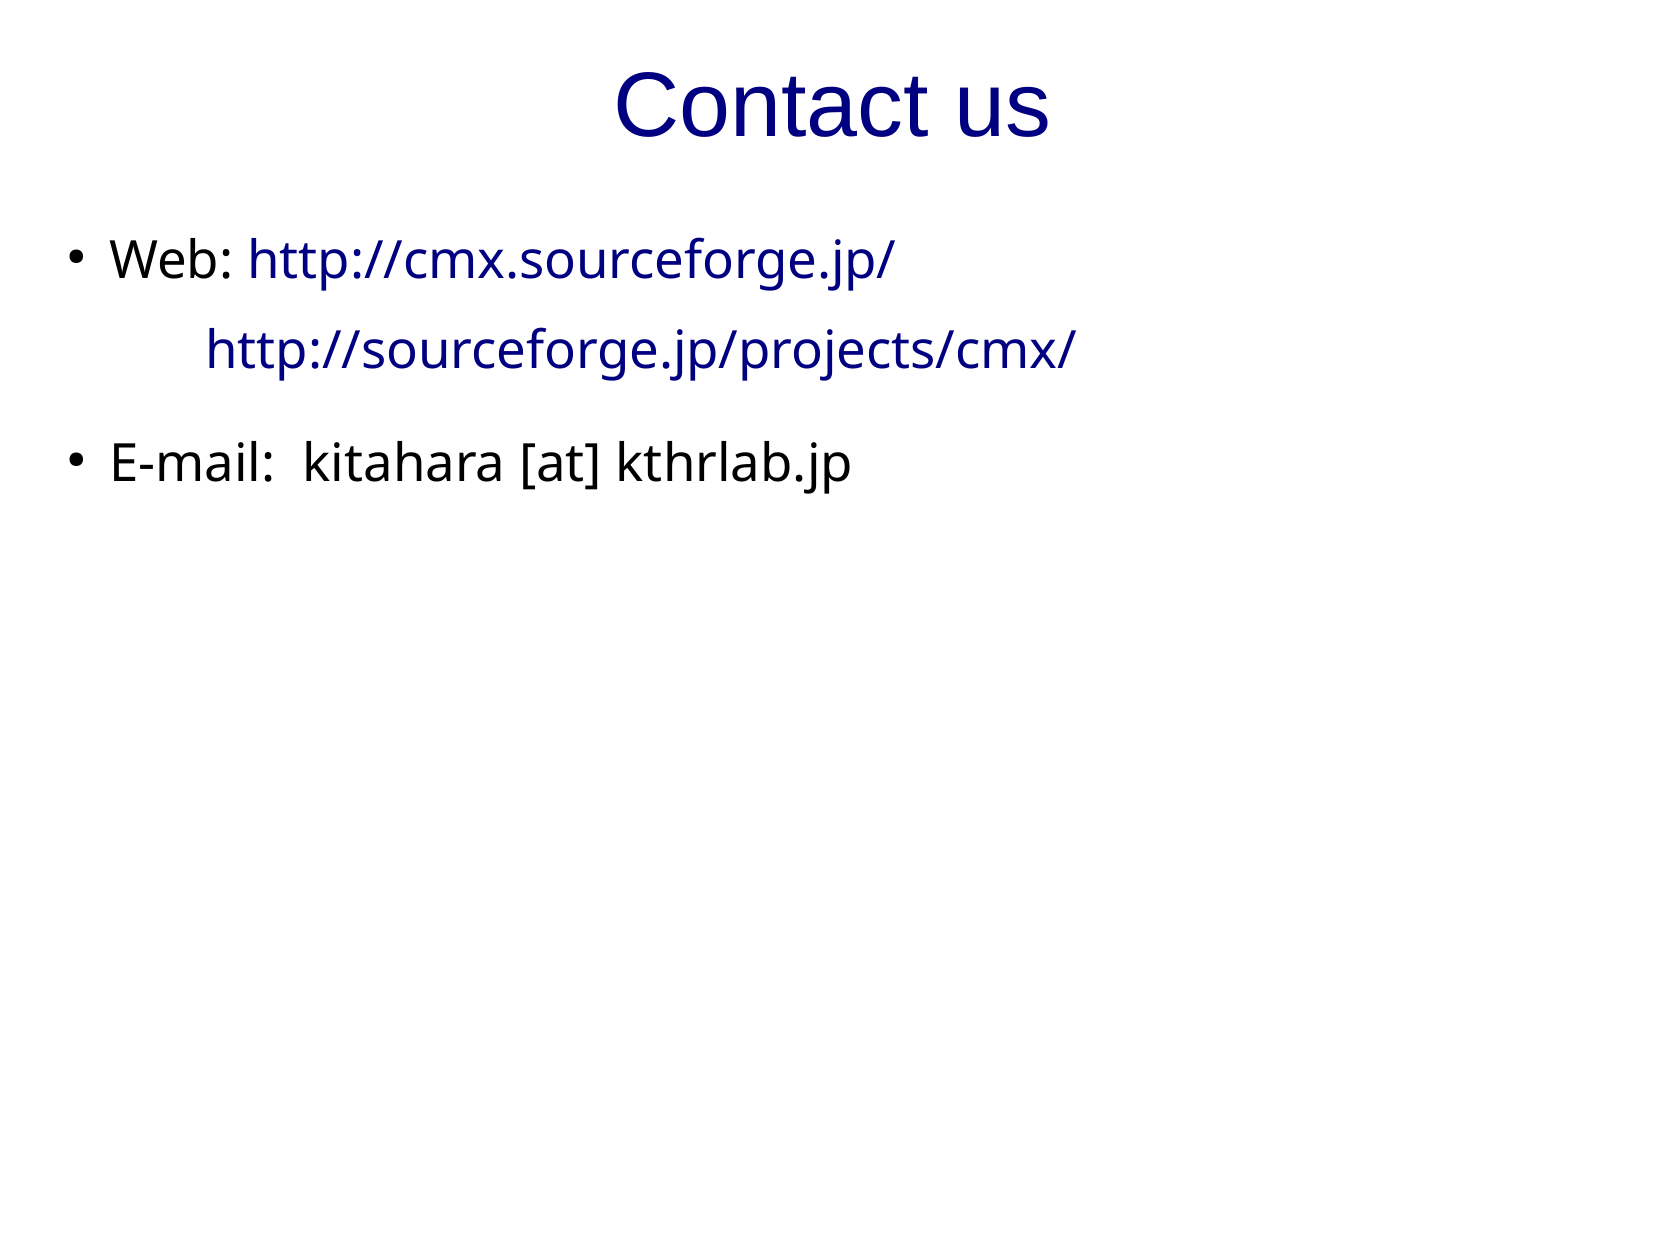

# Contact us
Web: http://cmx.sourceforge.jp/
 http://sourceforge.jp/projects/cmx/
E-mail: kitahara [at] kthrlab.jp